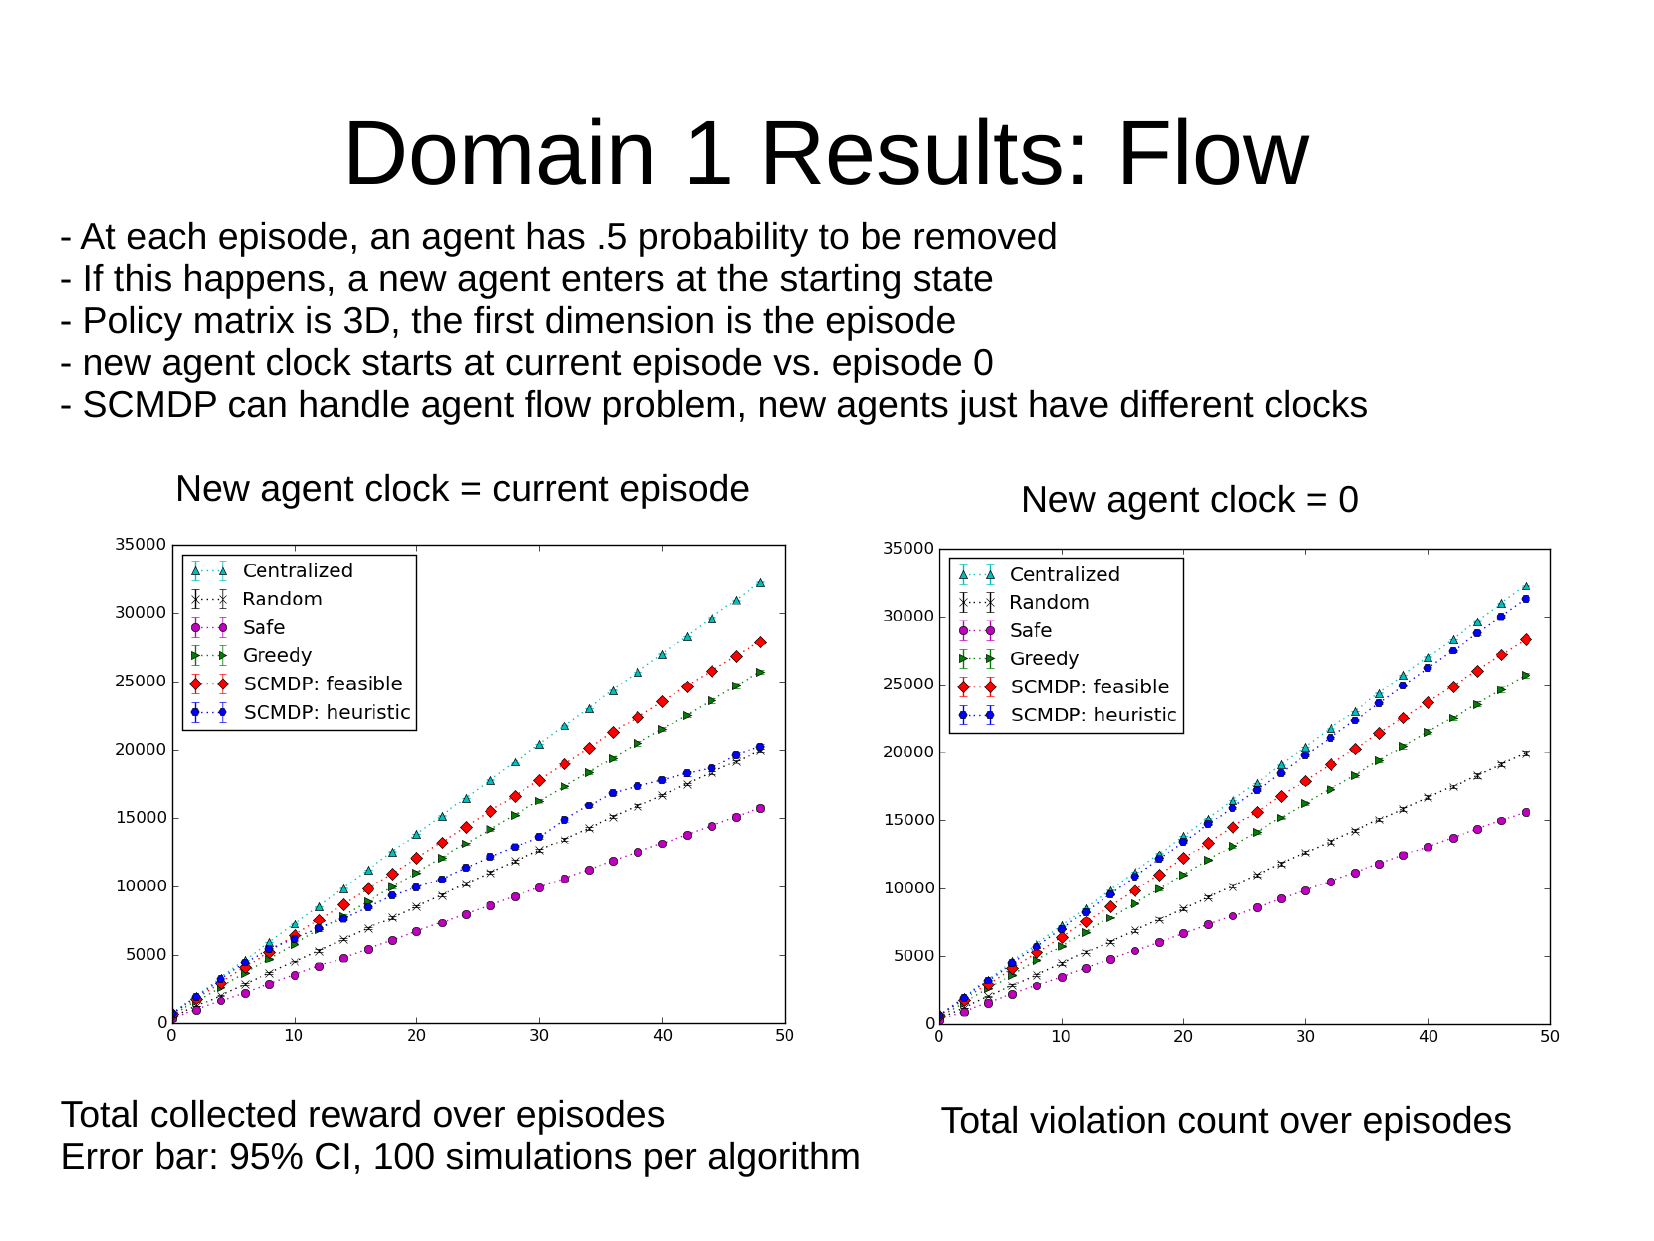

# Domain 1 Results: Flow
- At each episode, an agent has .5 probability to be removed
- If this happens, a new agent enters at the starting state
- Policy matrix is 3D, the first dimension is the episode
- new agent clock starts at current episode vs. episode 0
- SCMDP can handle agent flow problem, new agents just have different clocks
New agent clock = current episode
New agent clock = 0
Total collected reward over episodes
Error bar: 95% CI, 100 simulations per algorithm
Total violation count over episodes